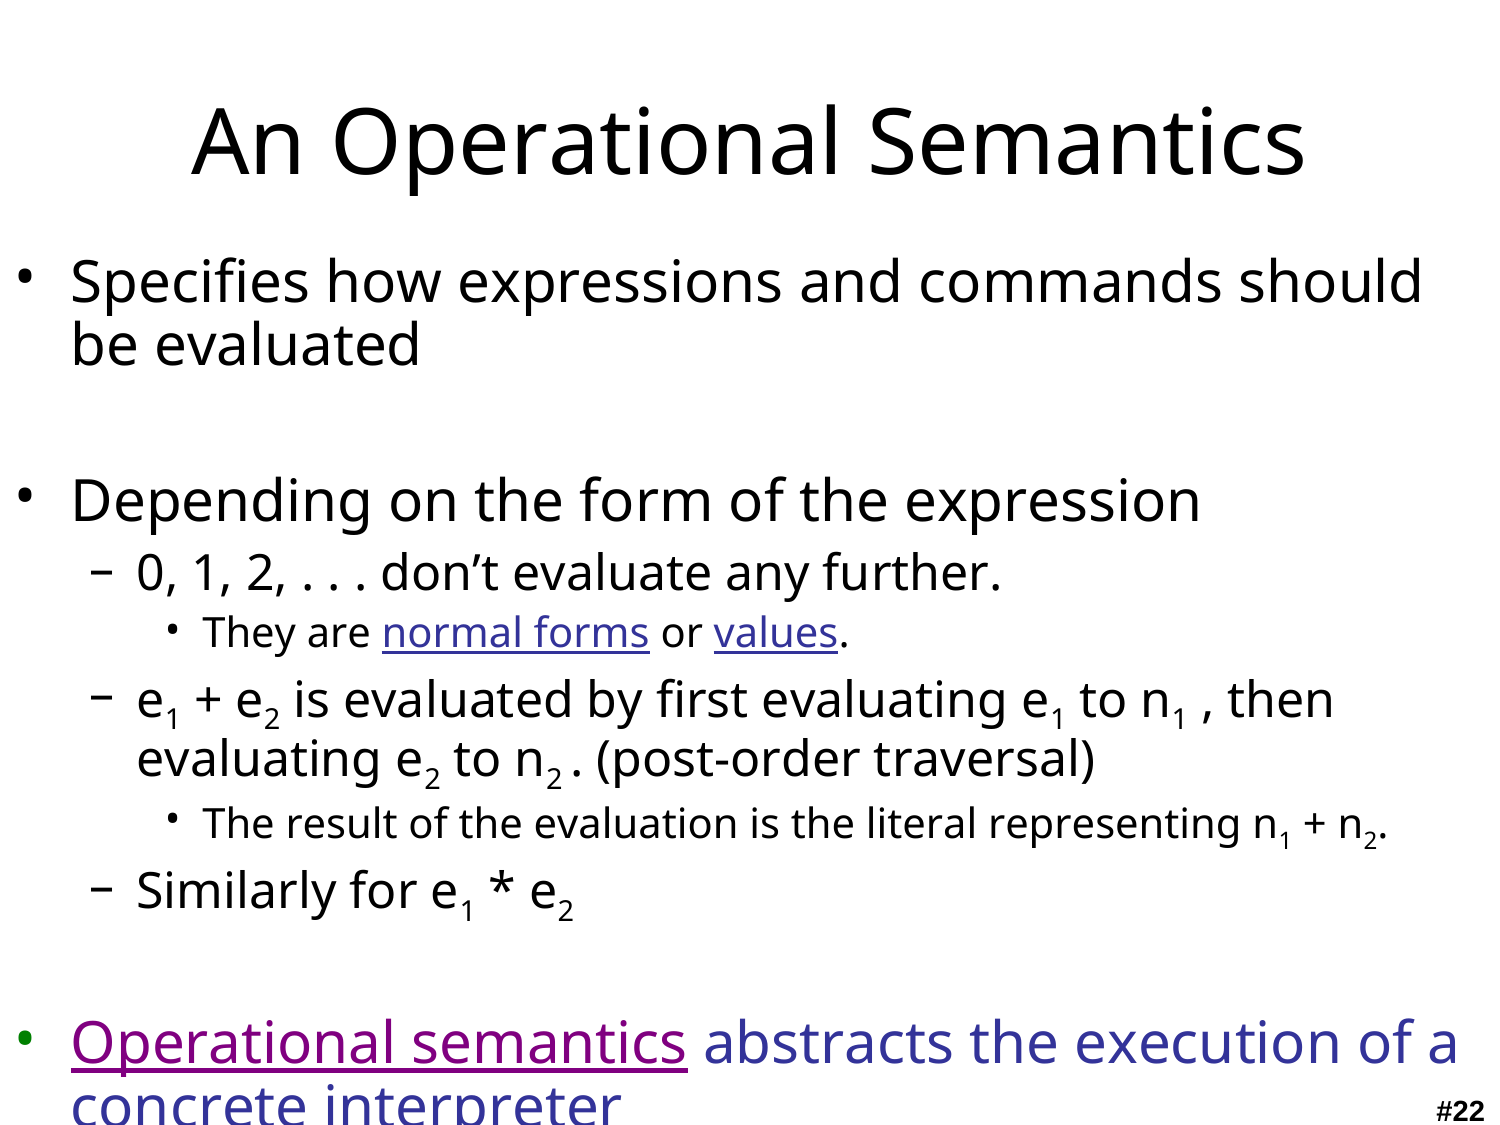

# An Operational Semantics
Specifies how expressions and commands should be evaluated
Depending on the form of the expression
0, 1, 2, . . . don’t evaluate any further.
They are normal forms or values.
e1 + e2 is evaluated by first evaluating e1 to n1 , then evaluating e2 to n2 . (post-order traversal)
The result of the evaluation is the literal representing n1 + n2.
Similarly for e1 * e2
Operational semantics abstracts the execution of a concrete interpreter
Important keywords are colored & underlined in this class.
22